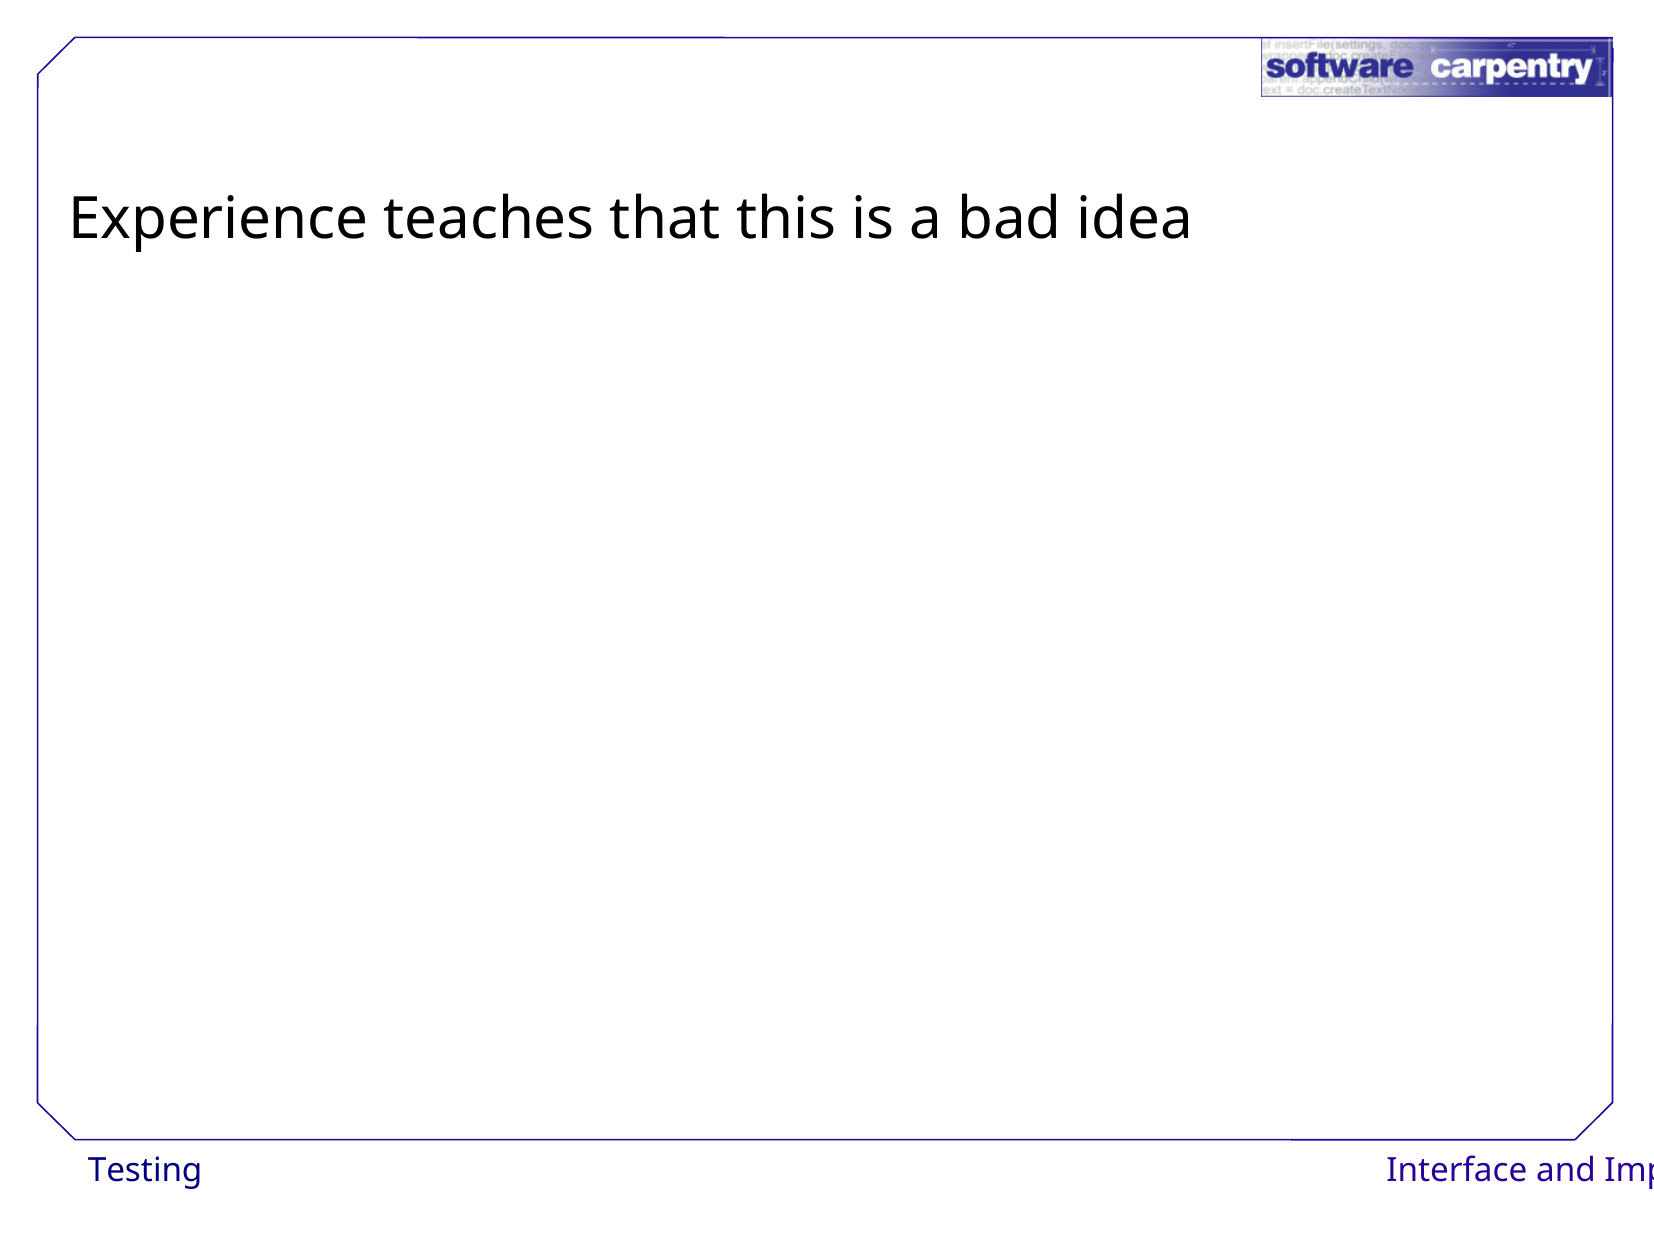

Experience teaches that this is a bad idea